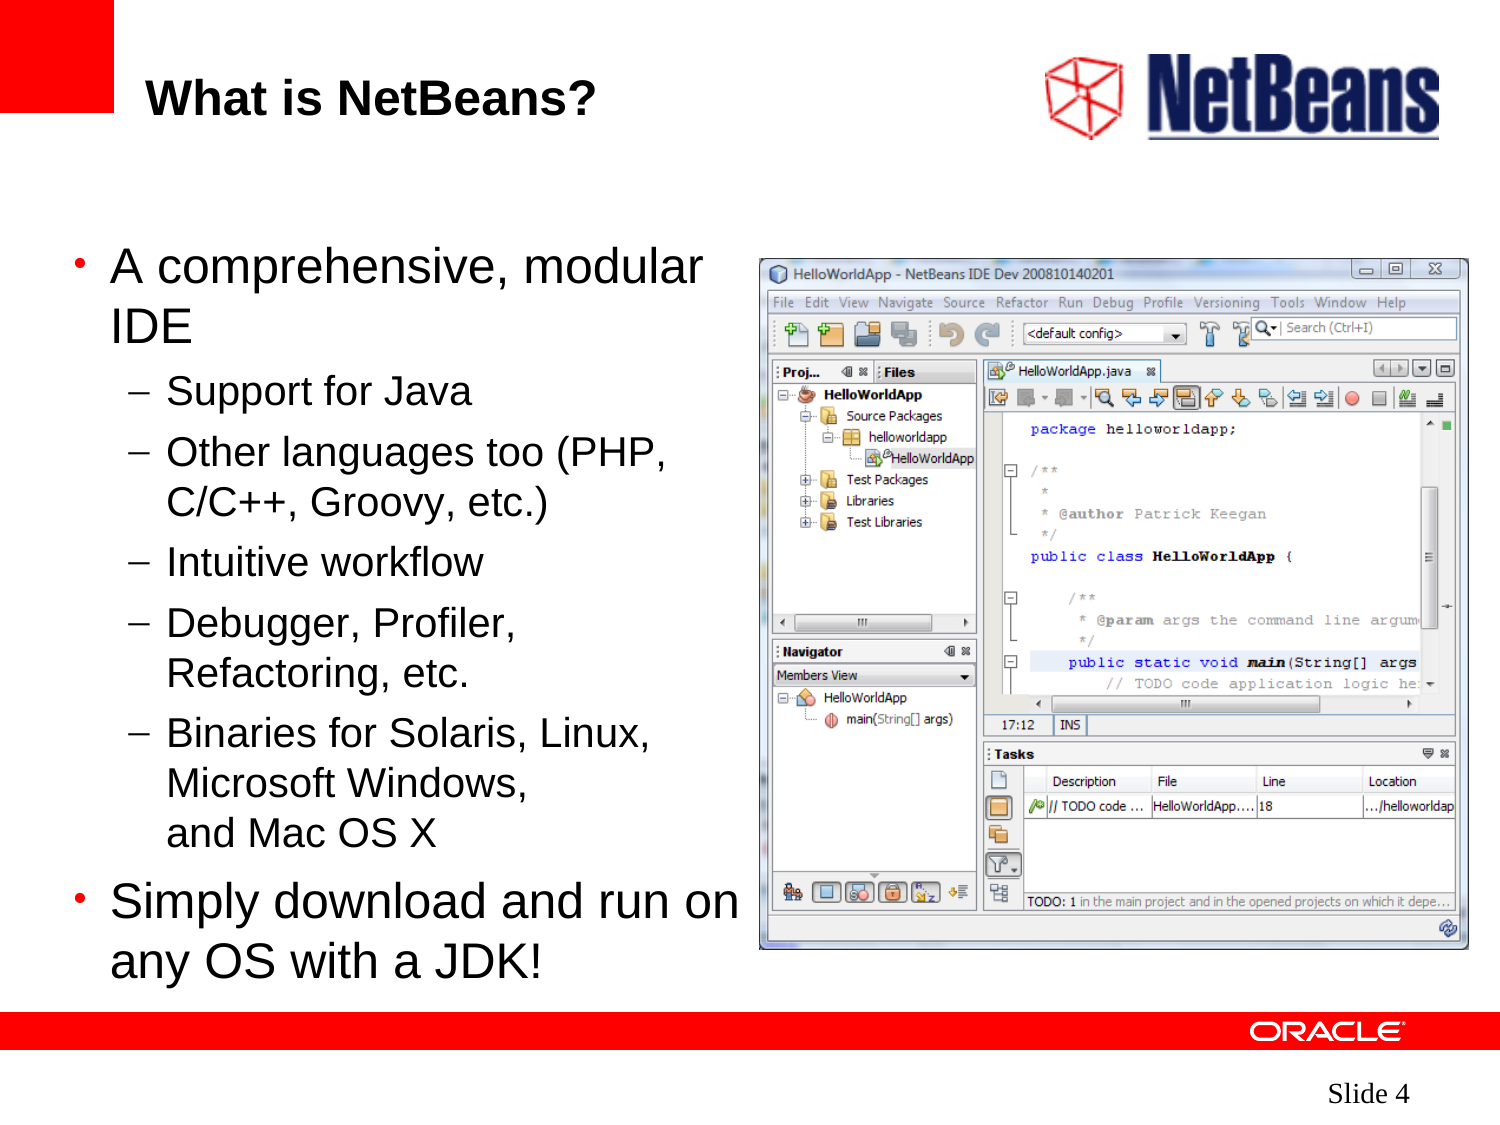

# What is NetBeans?
A comprehensive, modular
IDE
Support for Java
Other languages too (PHP,
C/C++, Groovy, etc.)
Intuitive workflow
Debugger, Profiler,
Refactoring, etc.
Binaries for Solaris, Linux,
Microsoft Windows,
and Mac OS X
Simply download and run on
any OS with a JDK!